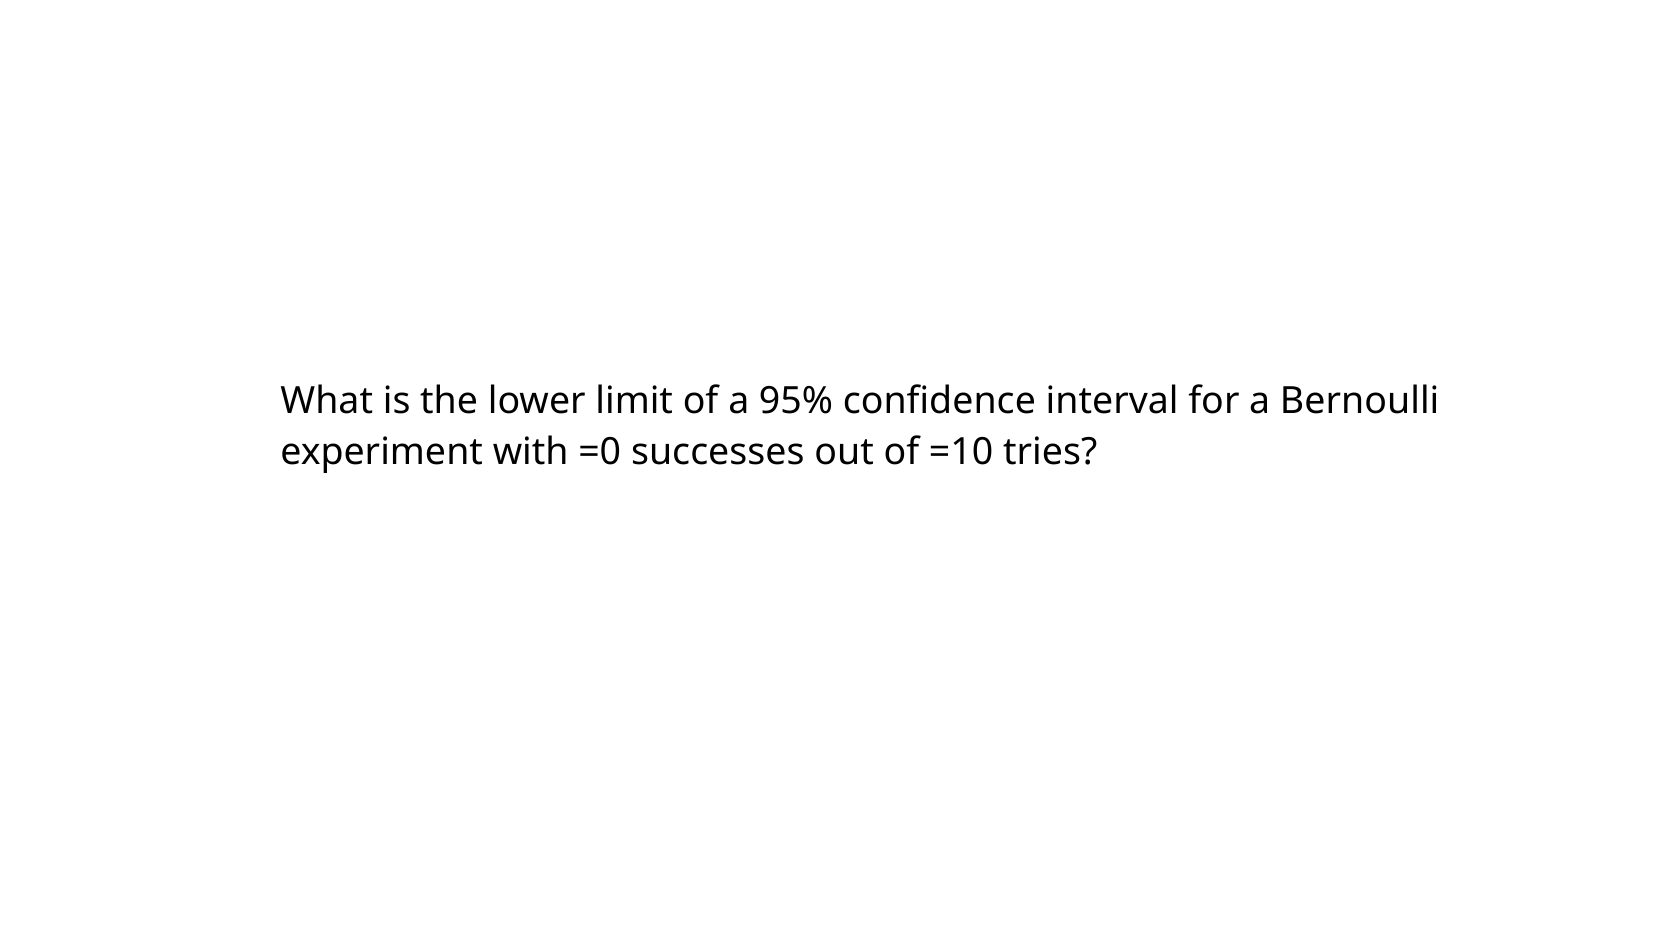

What is the lower limit of a 95% confidence interval for a Bernoulli experiment with =0 successes out of =10 tries?